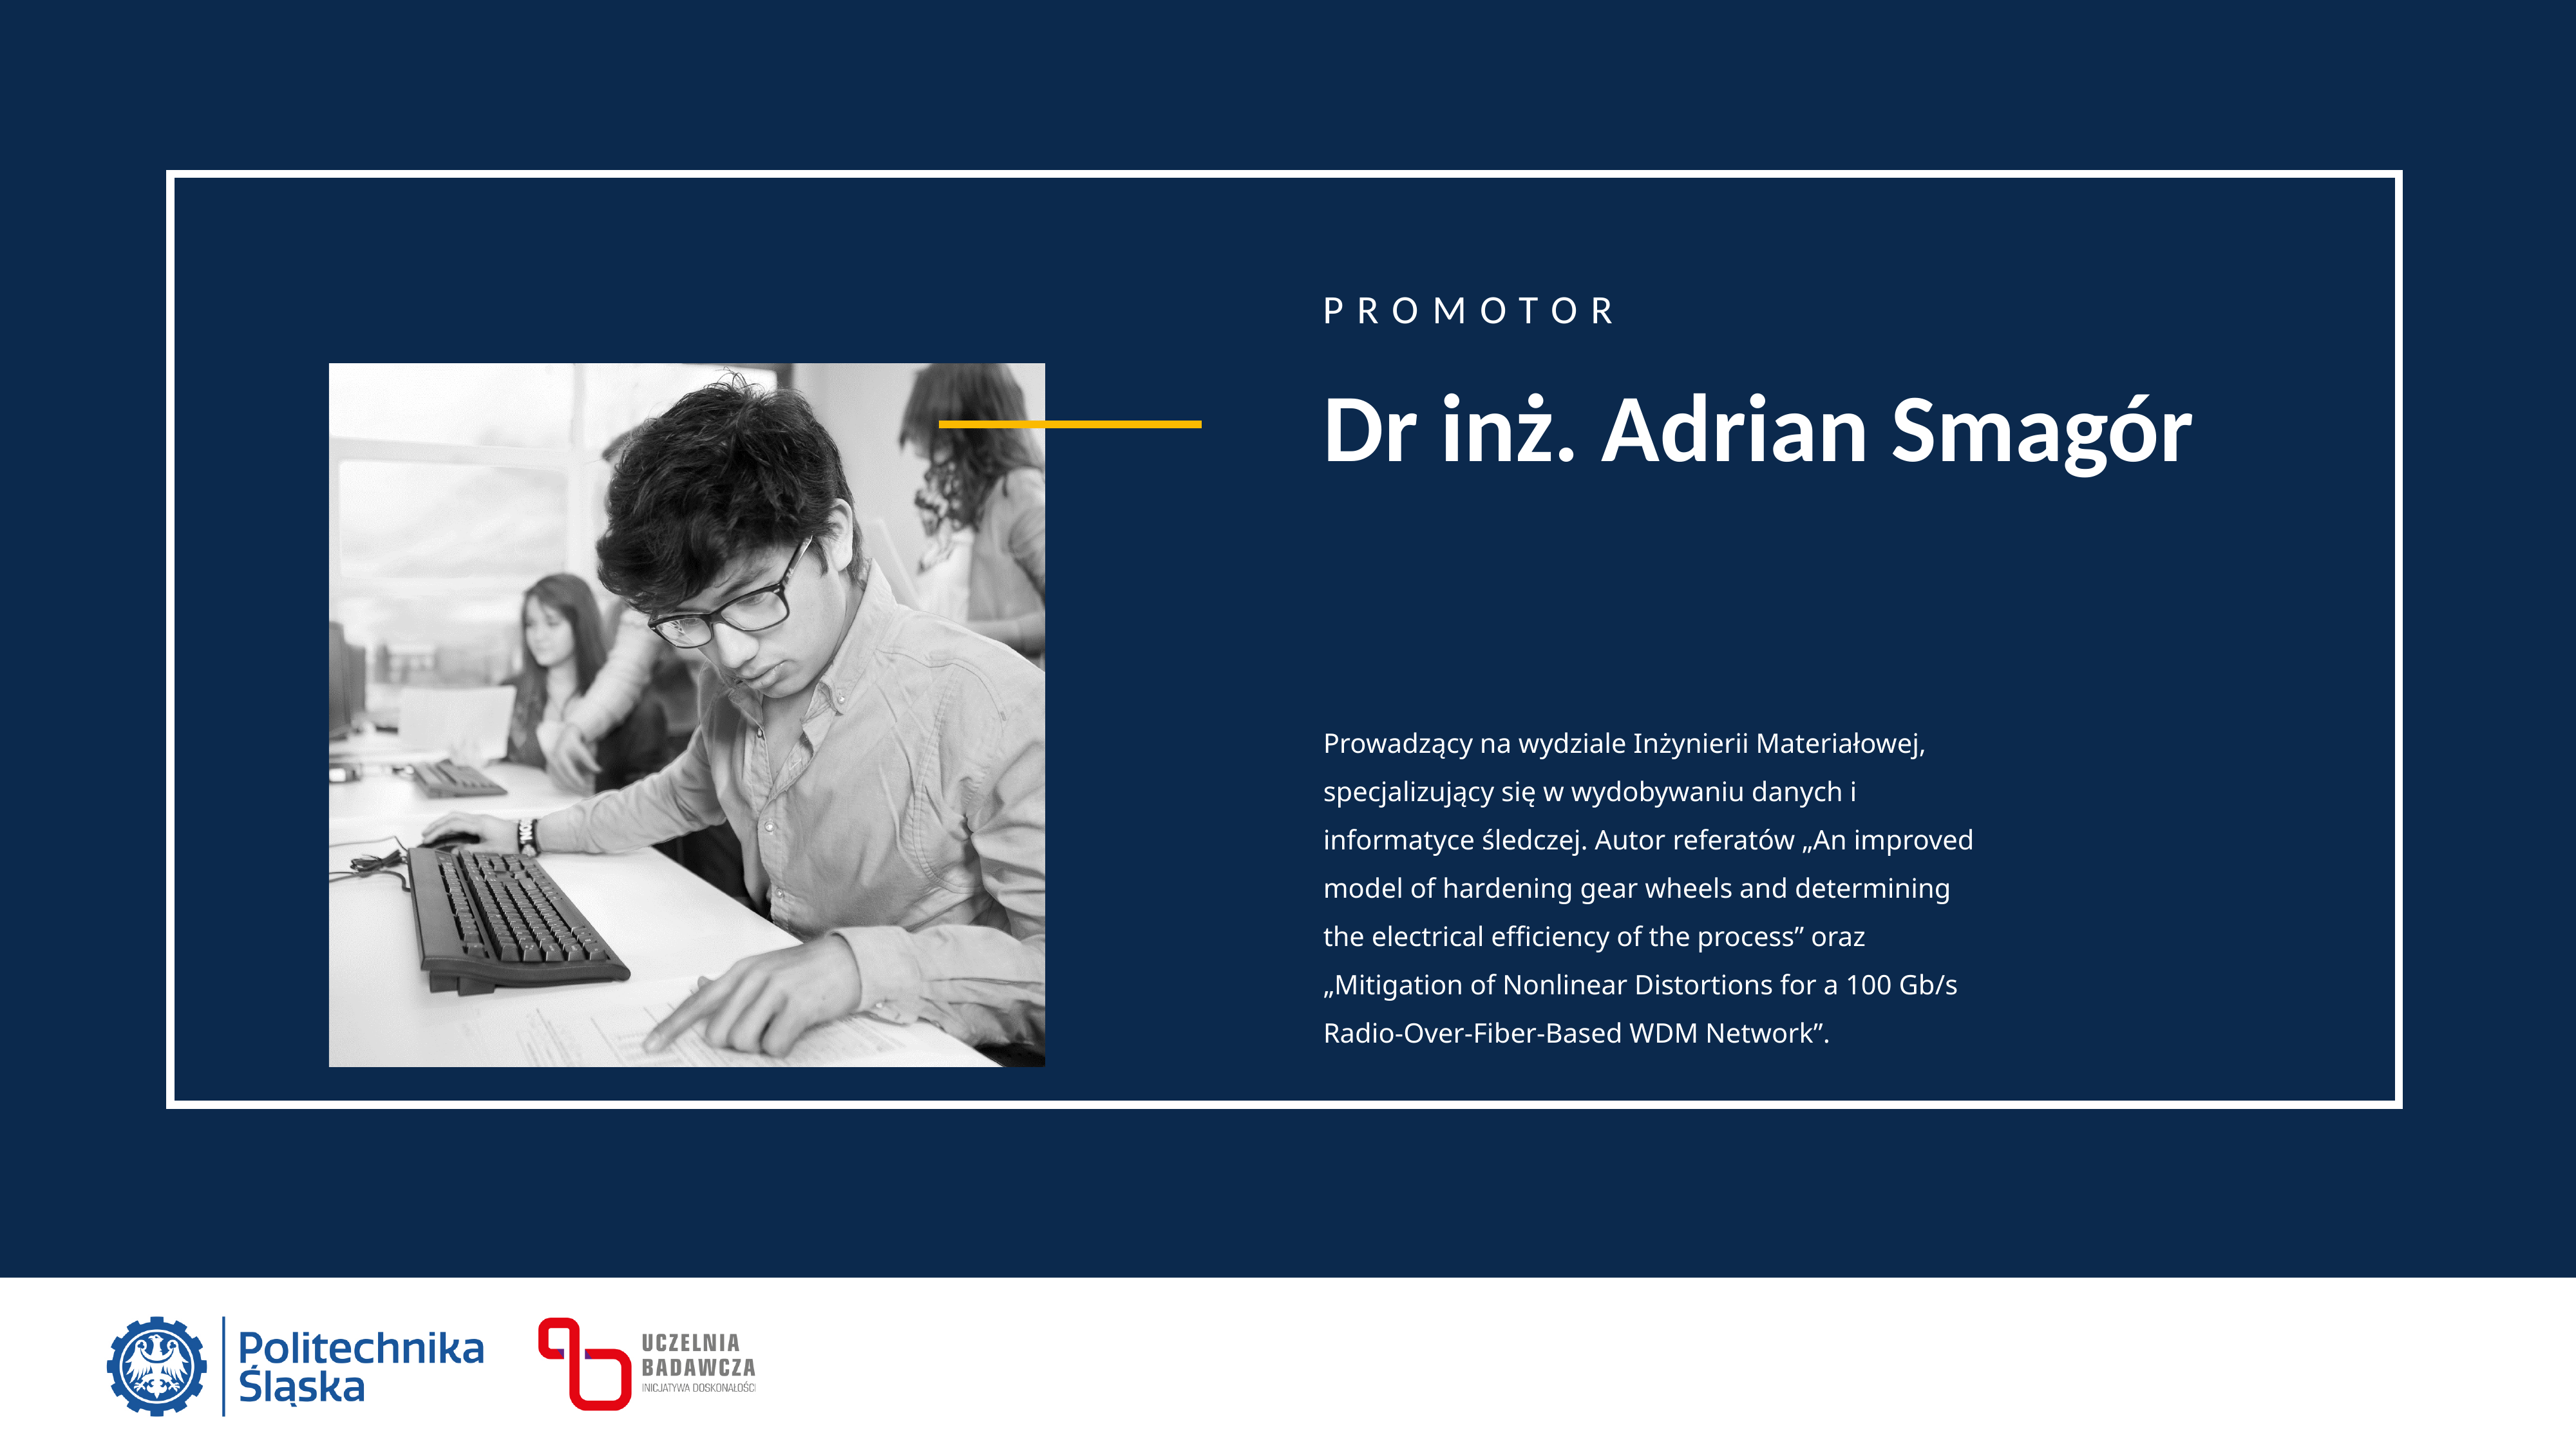

Promotor
Dr inż. Adrian Smagór
Prowadzący na wydziale Inżynierii Materiałowej, specjalizujący się w wydobywaniu danych i informatyce śledczej. Autor referatów „An improved model of hardening gear wheels and determining the electrical efficiency of the process” oraz „Mitigation of Nonlinear Distortions for a 100 Gb/s Radio-Over-Fiber-Based WDM Network”.